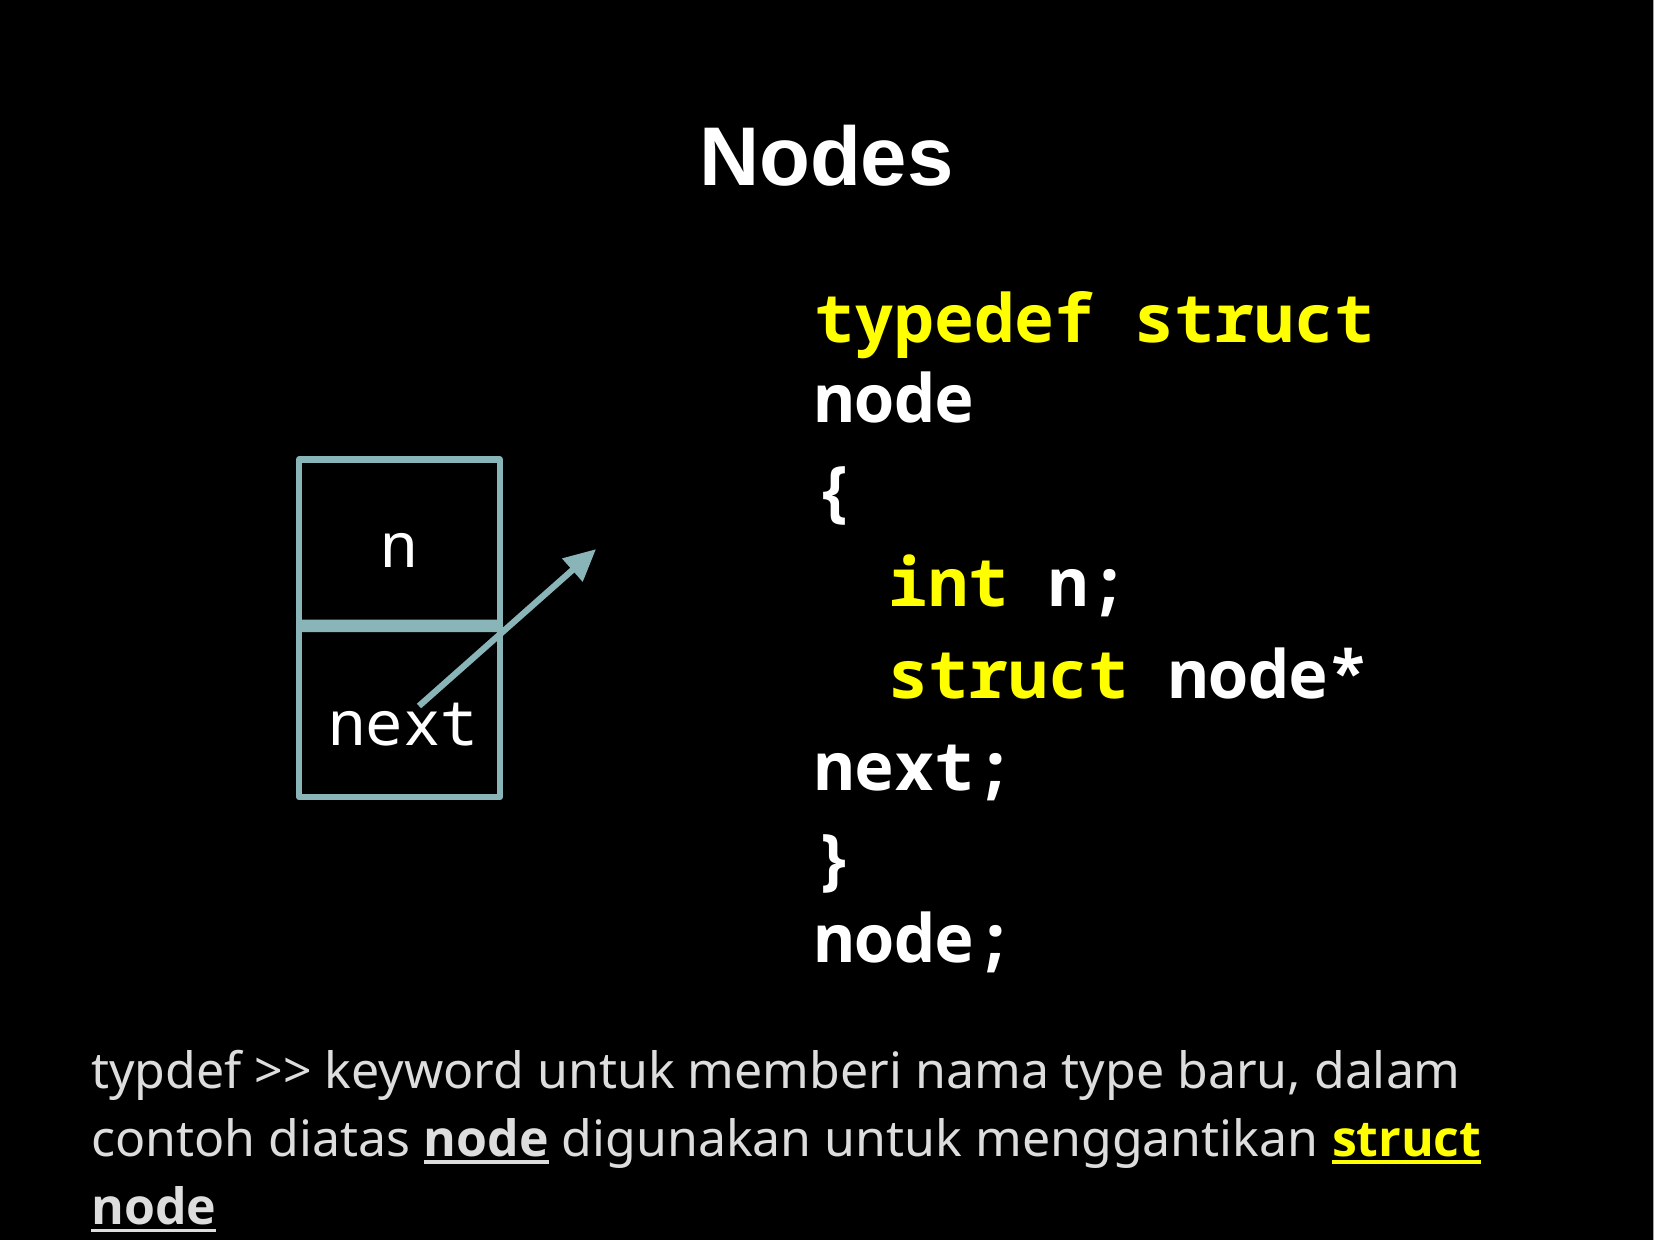

Nodes
typedef struct node
{
	int n;
	struct node* next;
}
node;
n
next
typdef >> keyword untuk memberi nama type baru, dalam contoh diatas node digunakan untuk menggantikan struct node